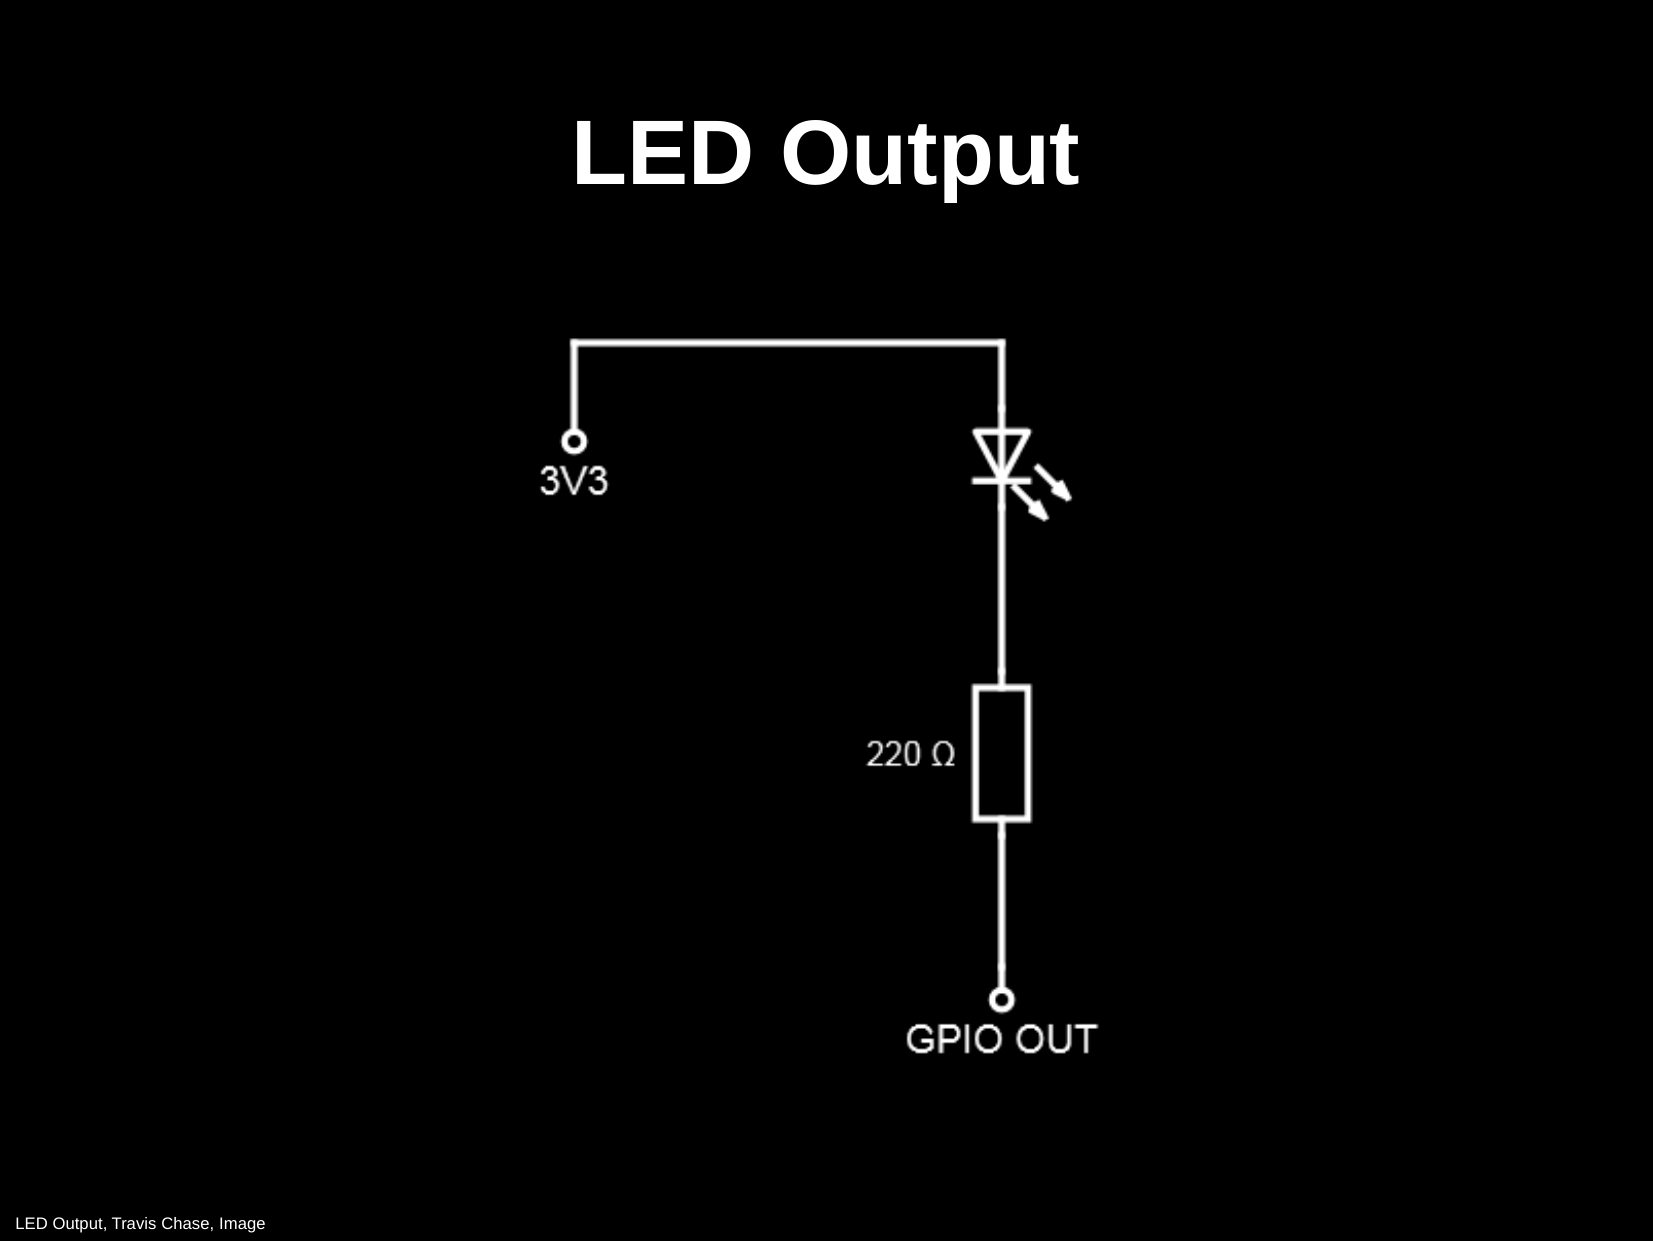

# LED Output
LED Output, Travis Chase, Image